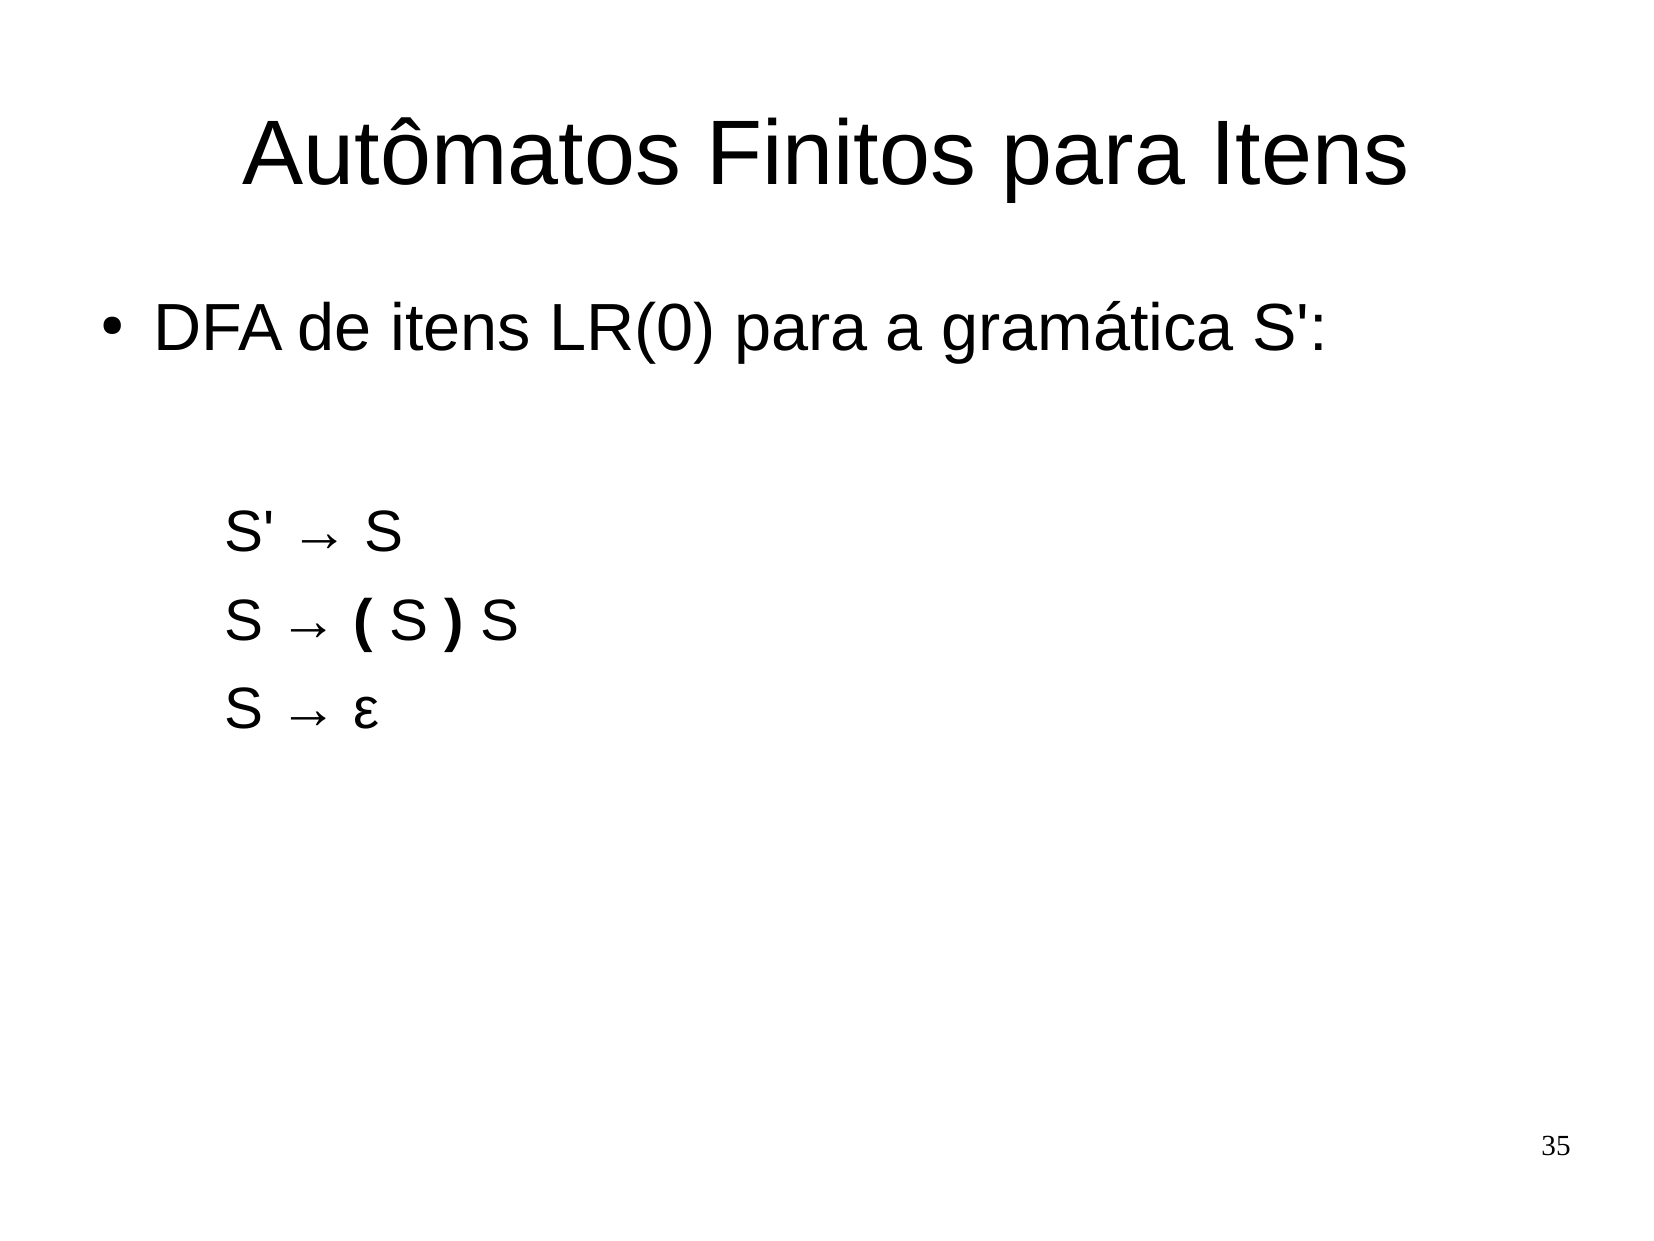

# Autômatos Finitos para Itens
DFA de itens LR(0) para a gramática S':
S' → S
S → ( S ) S
S → ε
35